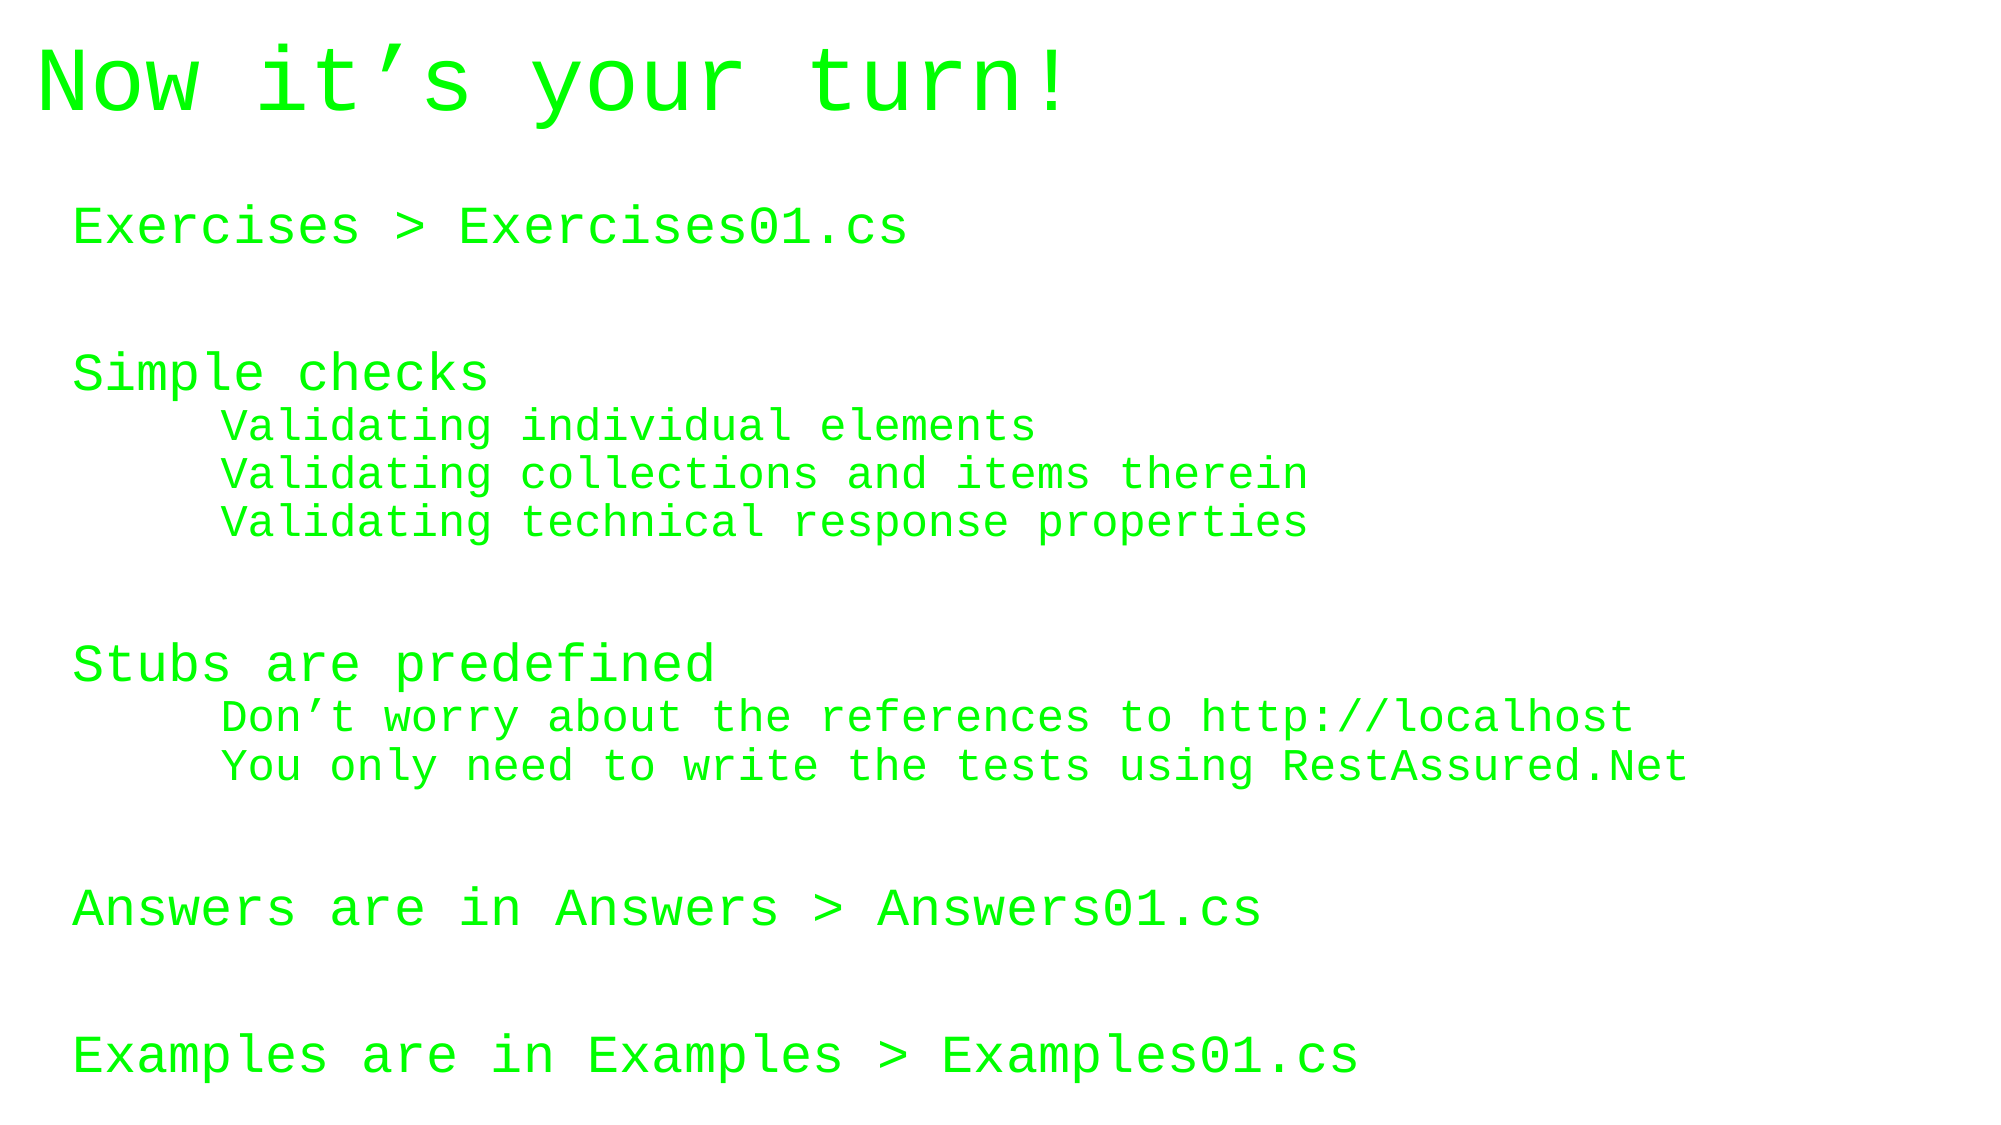

# Now it’s your turn!
Exercises > Exercises01.cs
Simple checks
Validating individual elements
Validating collections and items therein
Validating technical response properties
Stubs are predefined
Don’t worry about the references to http://localhost
You only need to write the tests using RestAssured.Net
Answers are in Answers > Answers01.cs
Examples are in Examples > Examples01.cs